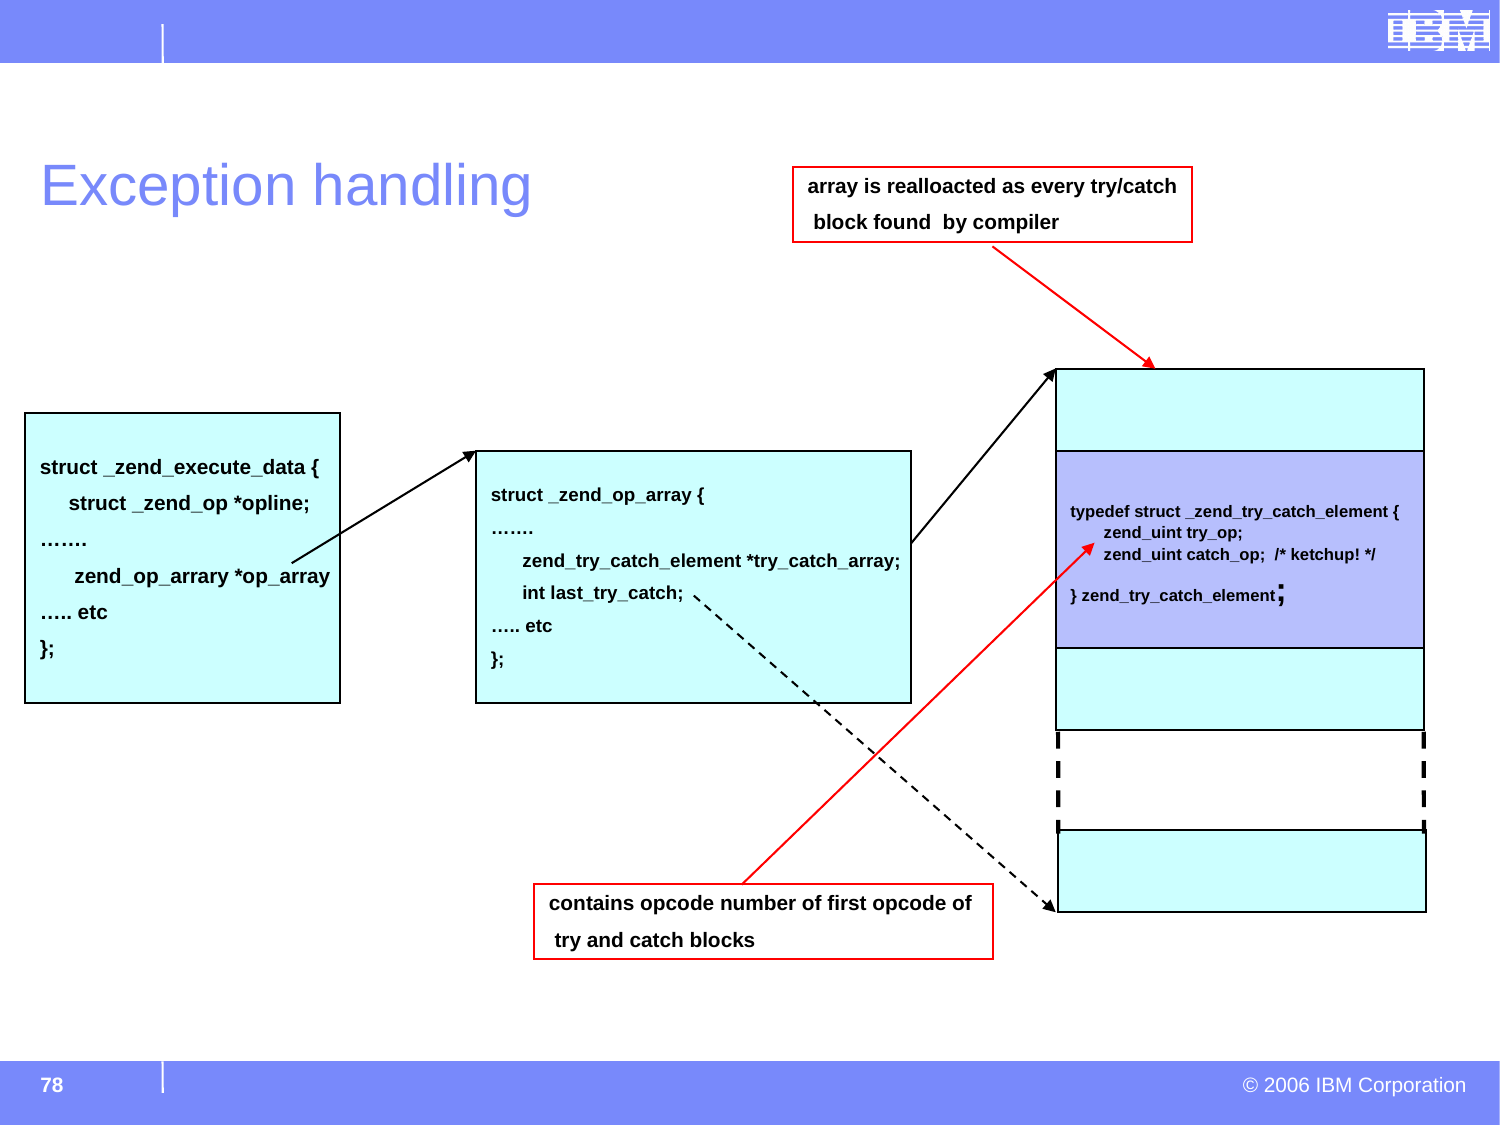

# Exception handling
array is realloacted as every try/catch
 block found by compiler
struct _zend_execute_data {
 struct _zend_op *opline;
…….
 zend_op_arrary *op_array
….. etc
};
struct _zend_op_array {
…….
 zend_try_catch_element *try_catch_array;
 int last_try_catch;
….. etc
};
typedef struct _zend_try_catch_element {
 zend_uint try_op;
 zend_uint catch_op; /* ketchup! */
} zend_try_catch_element;
contains opcode number of first opcode of
 try and catch blocks
78